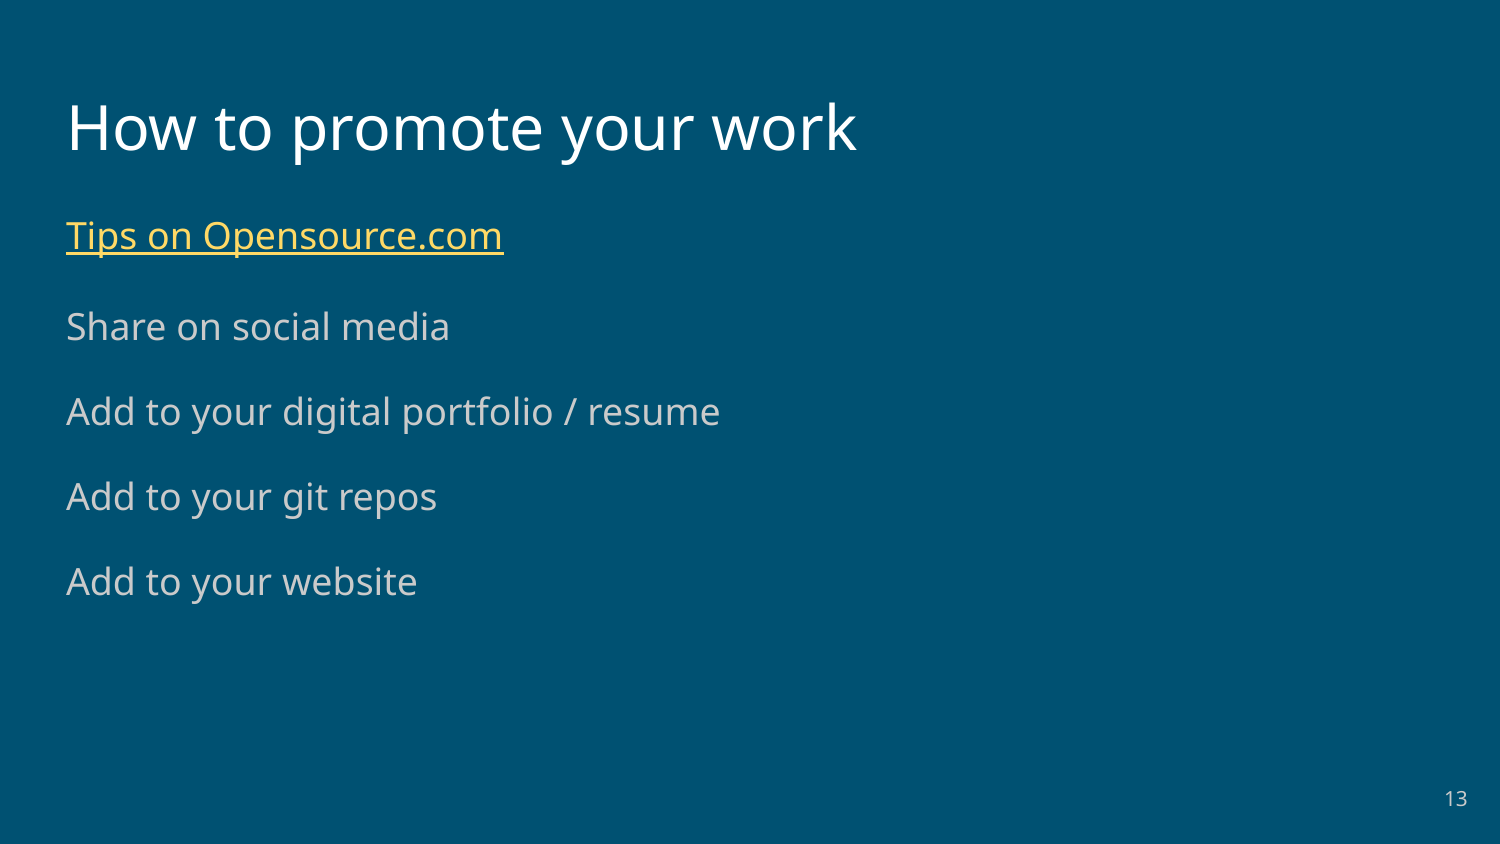

# How to promote your work
Tips on Opensource.com
Share on social media
Add to your digital portfolio / resume
Add to your git repos
Add to your website